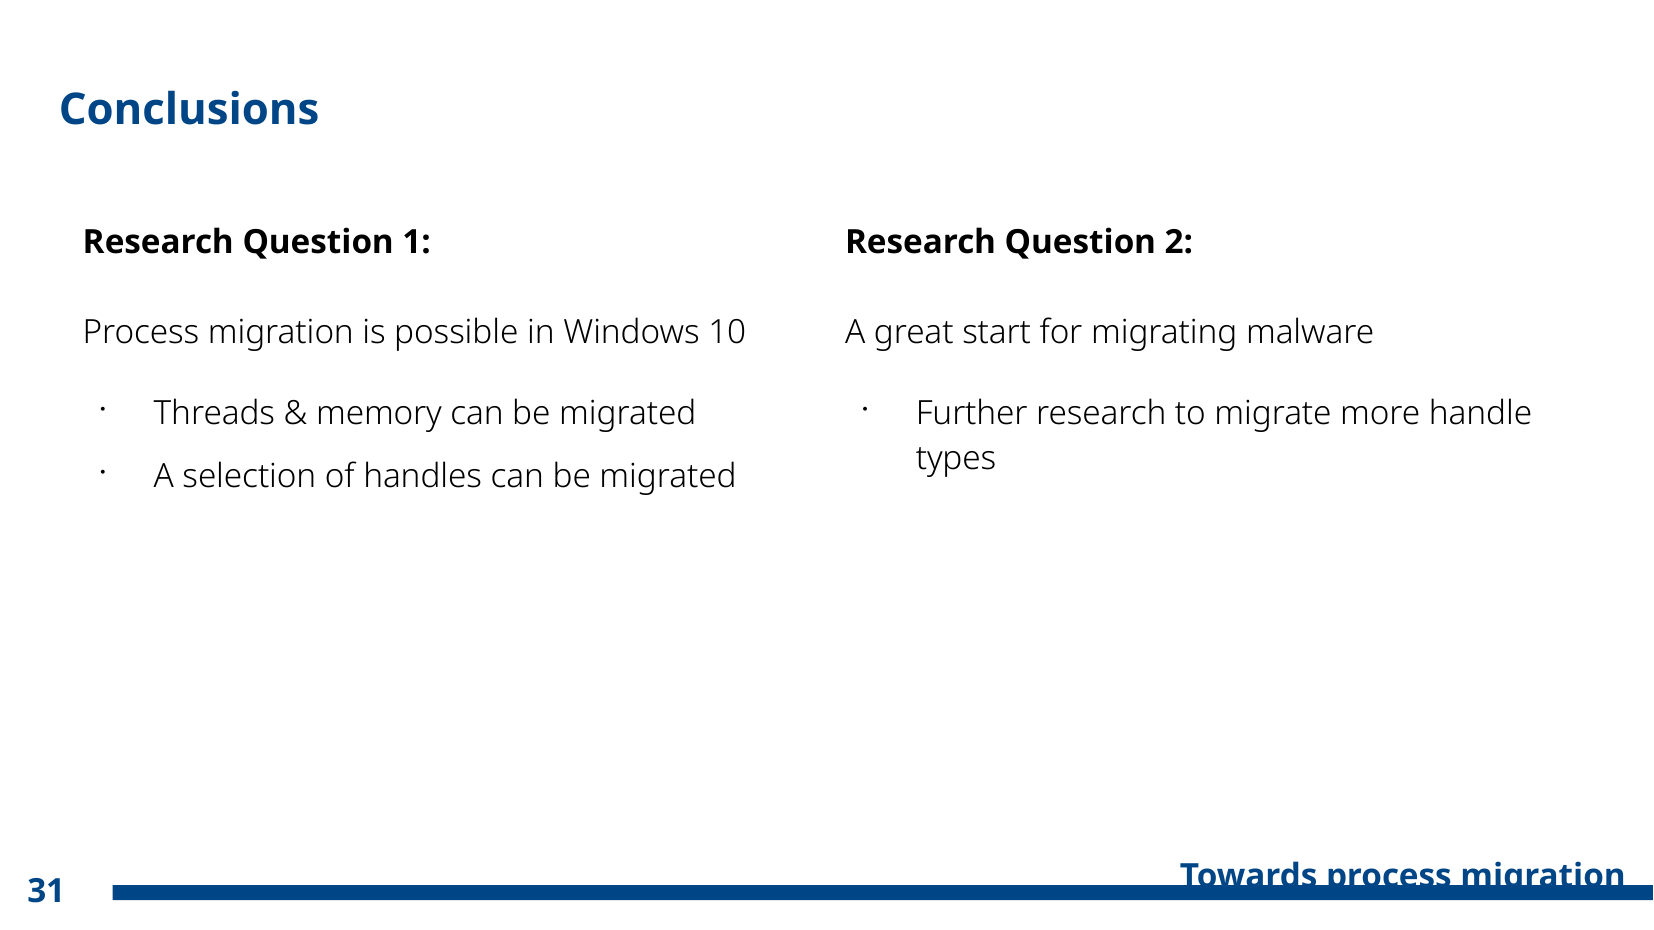

# Conclusions
Research Question 1:
Process migration is possible in Windows 10
Threads & memory can be migrated
A selection of handles can be migrated
Research Question 2:
A great start for migrating malware
Further research to migrate more handle types